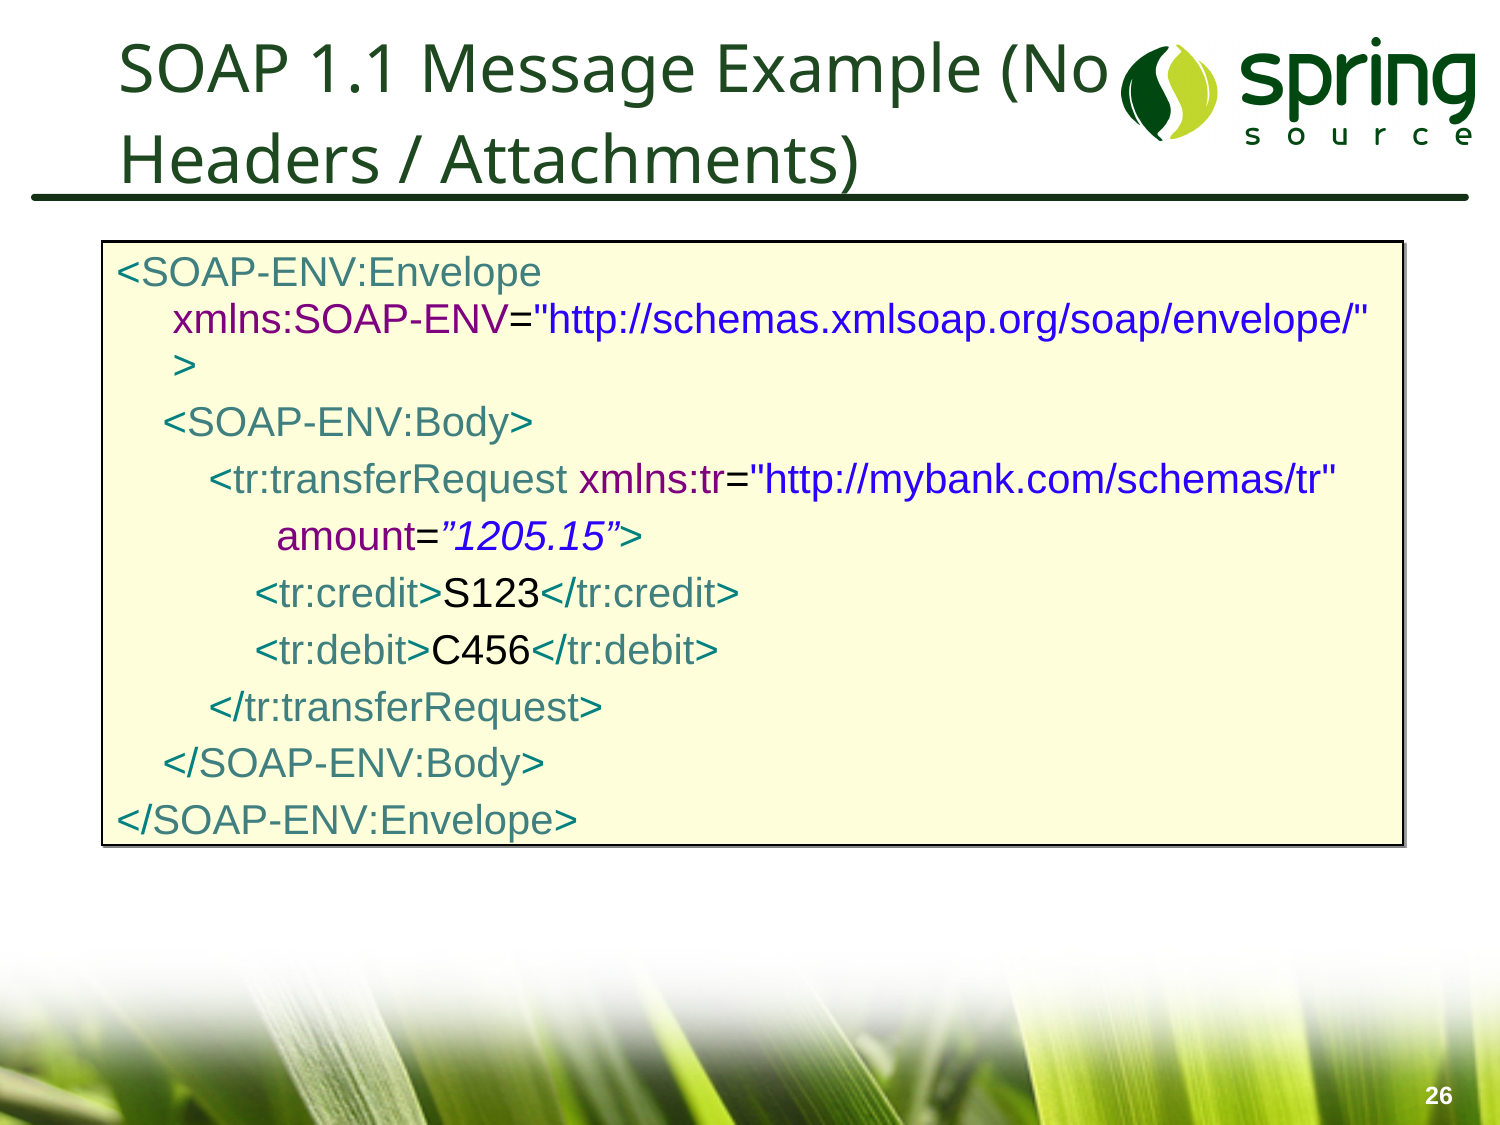

# SOAP 1.1 Message Example (No Headers / Attachments)
<SOAP-ENV:Envelope xmlns:SOAP-ENV="http://schemas.xmlsoap.org/soap/envelope/">
 <SOAP-ENV:Body>
 <tr:transferRequest xmlns:tr="http://mybank.com/schemas/tr"
	 amount=”1205.15”>
 <tr:credit>S123</tr:credit>
 <tr:debit>C456</tr:debit>
 </tr:transferRequest>
 </SOAP-ENV:Body>
</SOAP-ENV:Envelope>